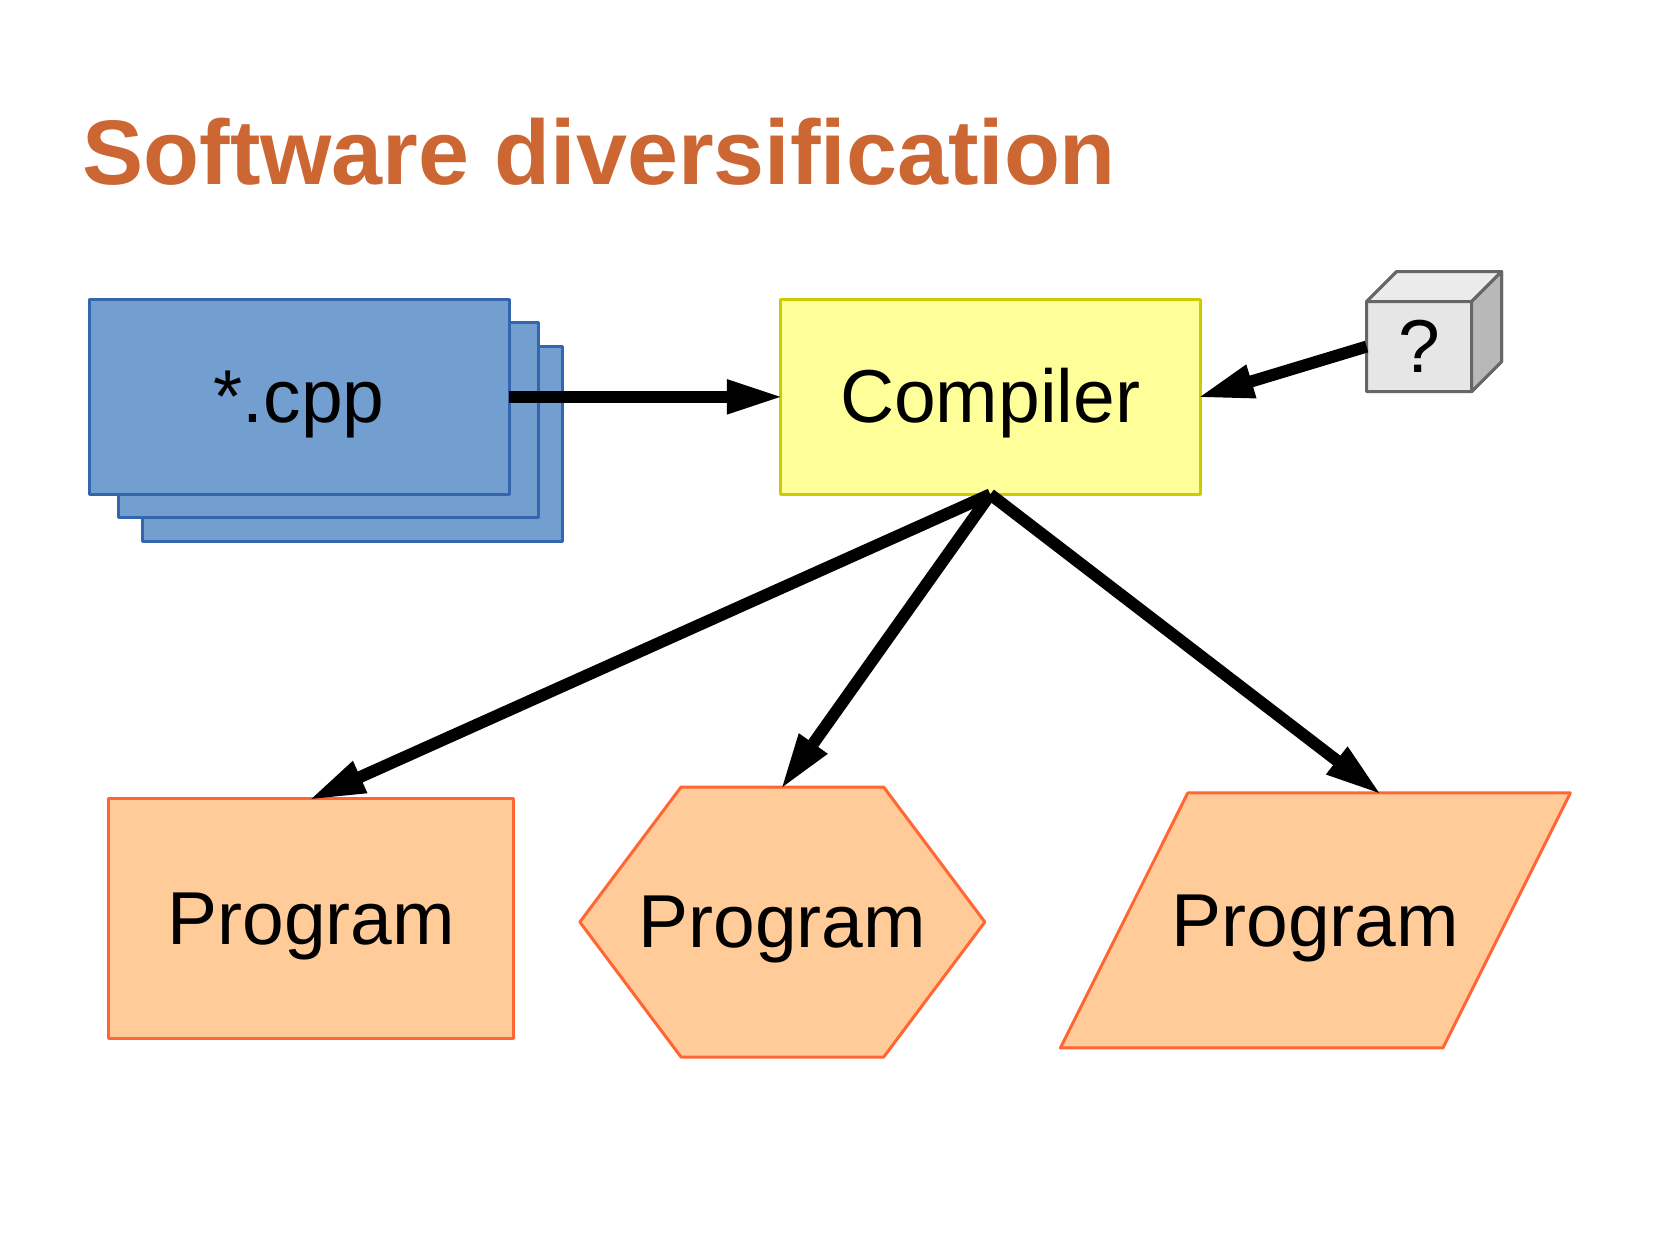

# Software diversification
?
*.cpp
Compiler
Program
Program
Program